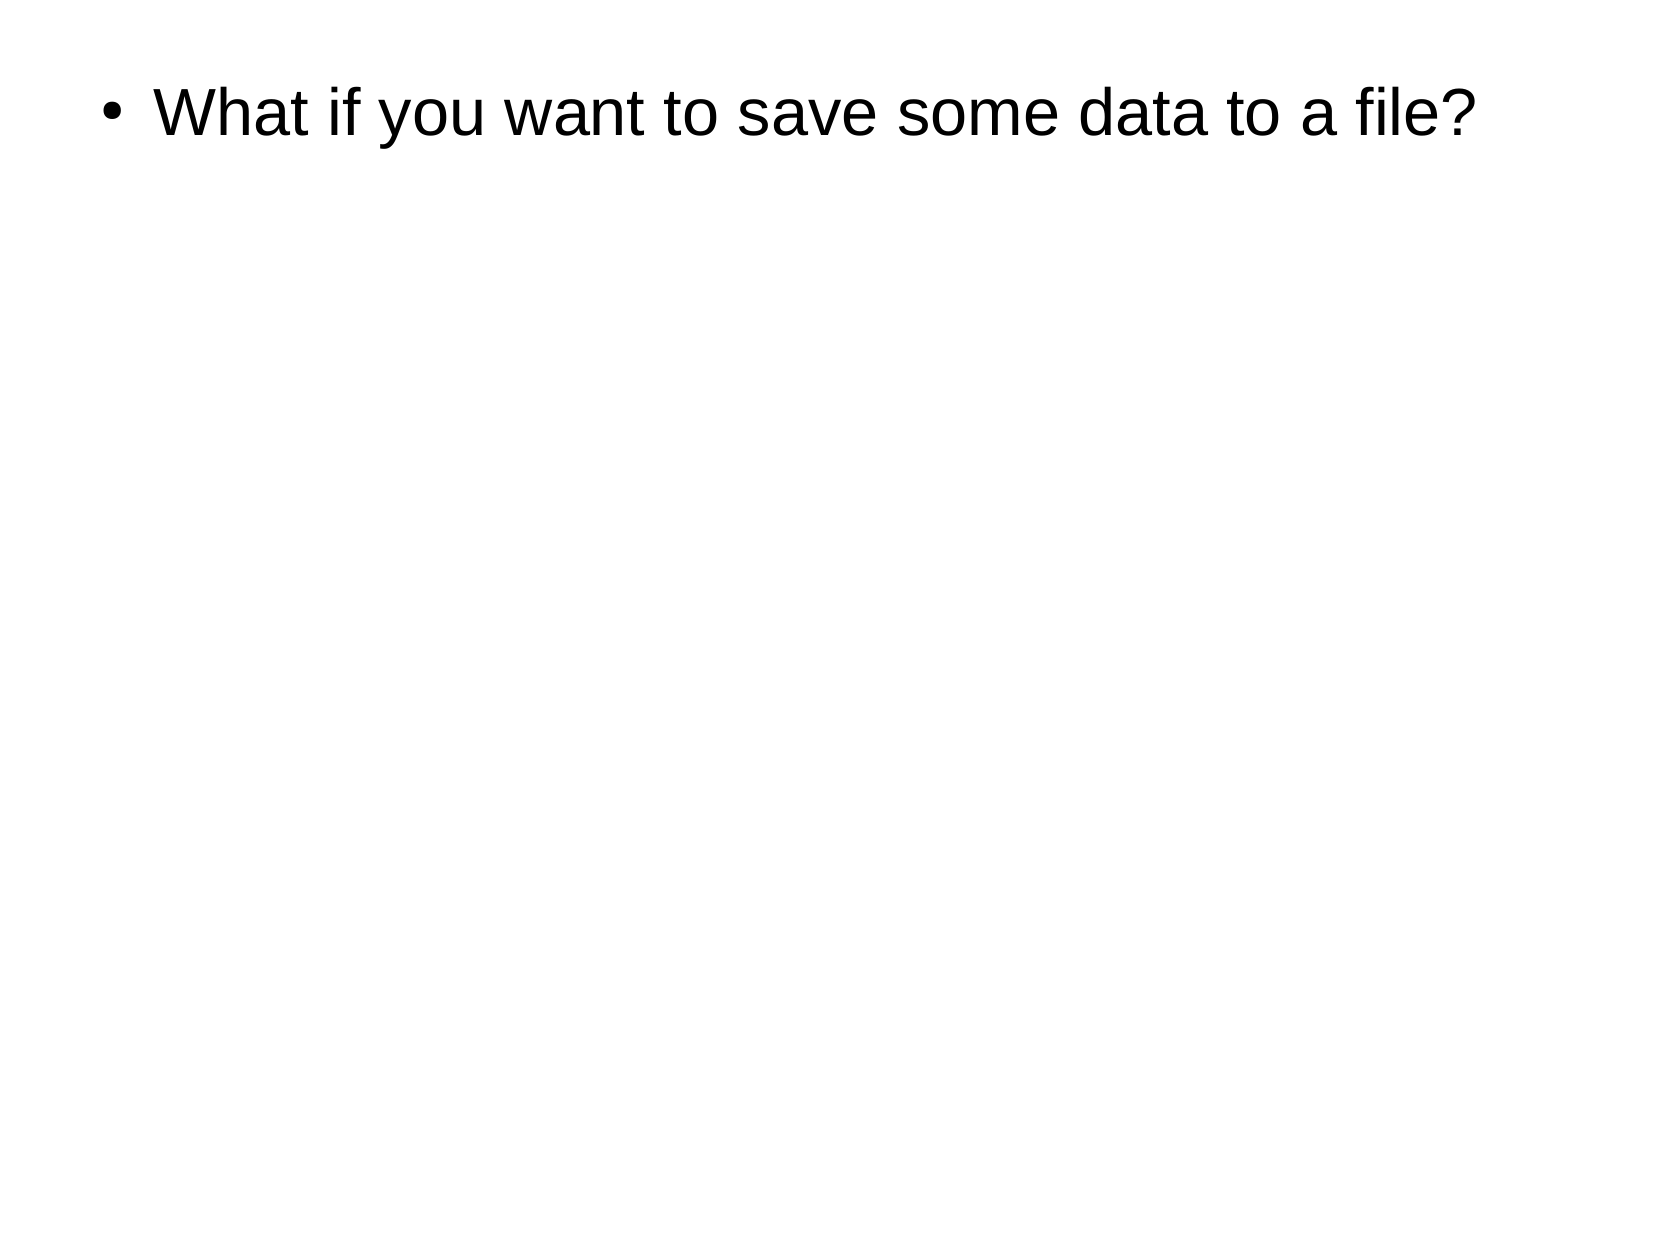

# What if you want to save some data to a file?